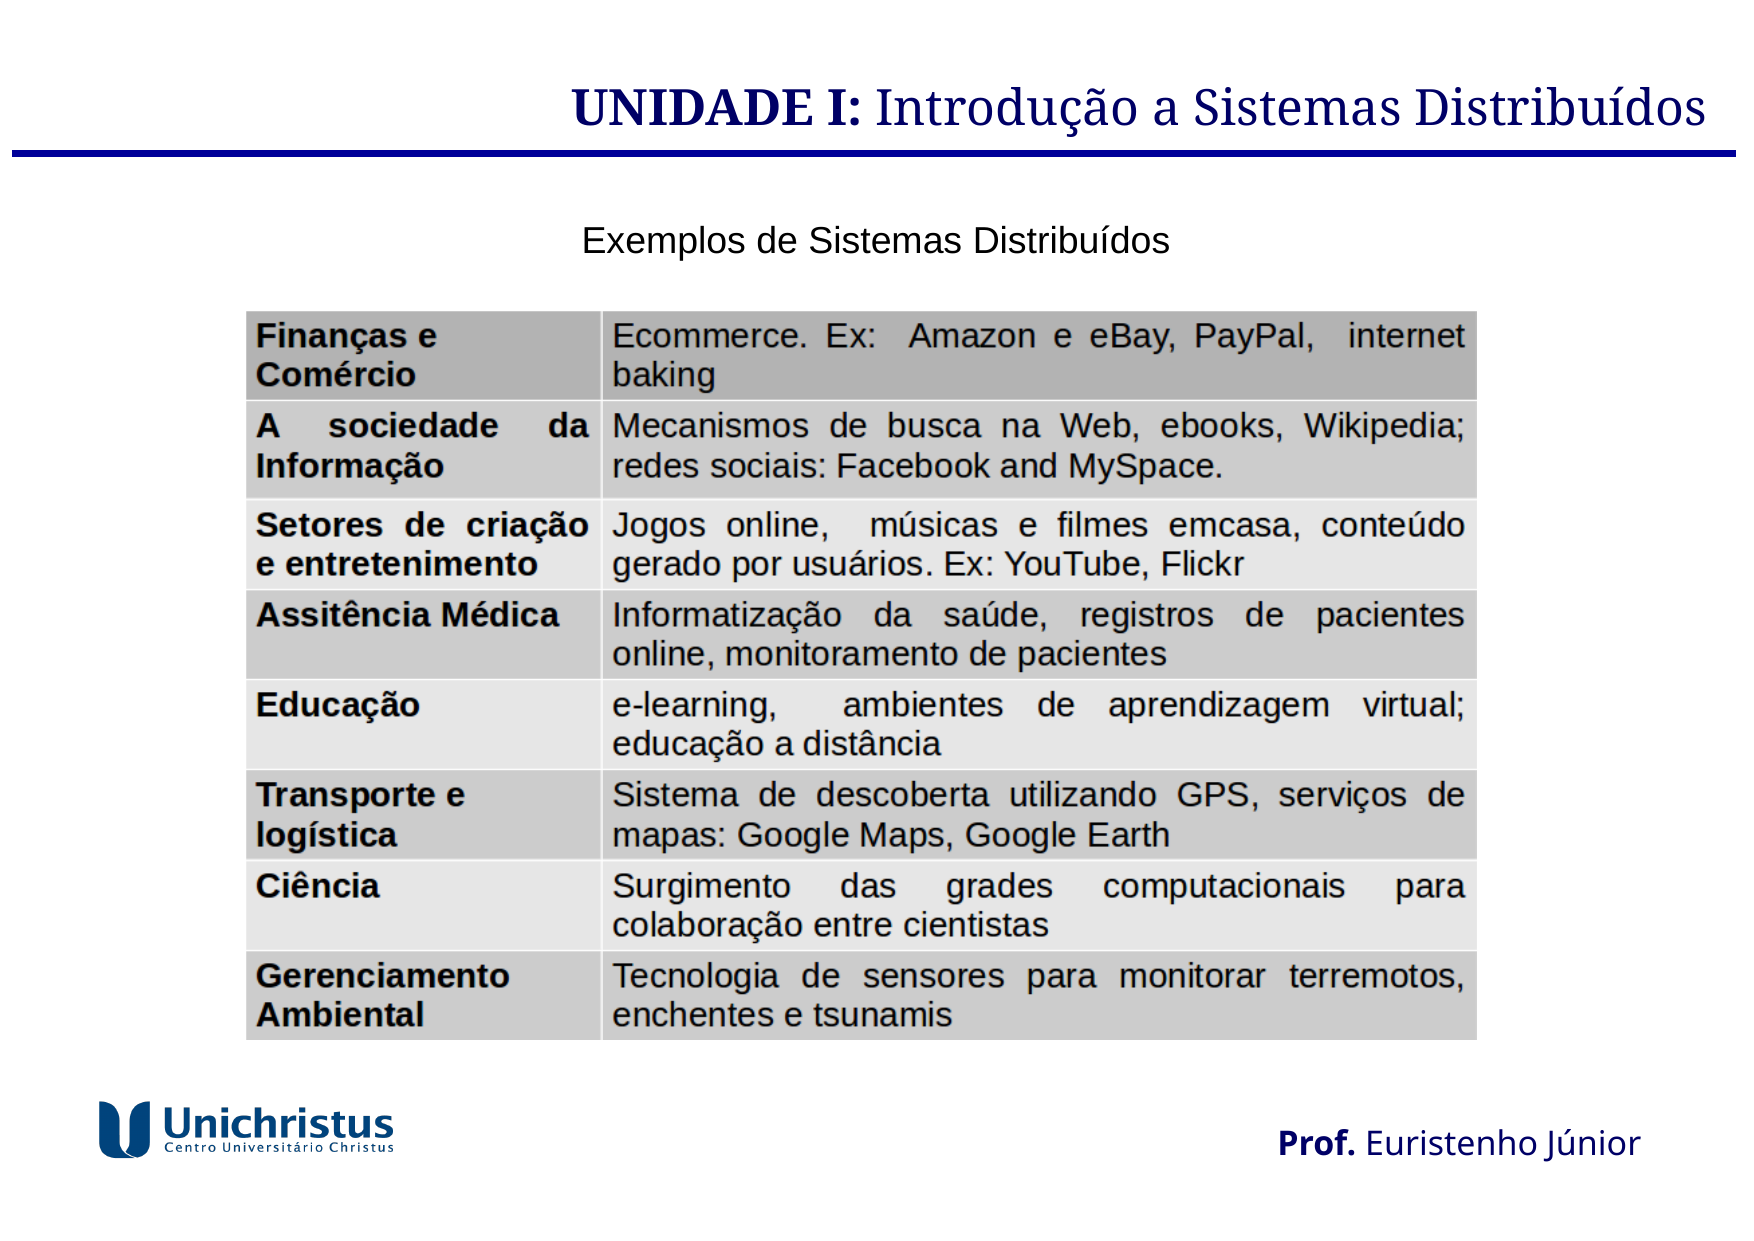

UNIDADE I: Introdução a Sistemas Distribuídos
# Exemplos de Sistemas Distribuídos
Prof. Euristenho Júnior